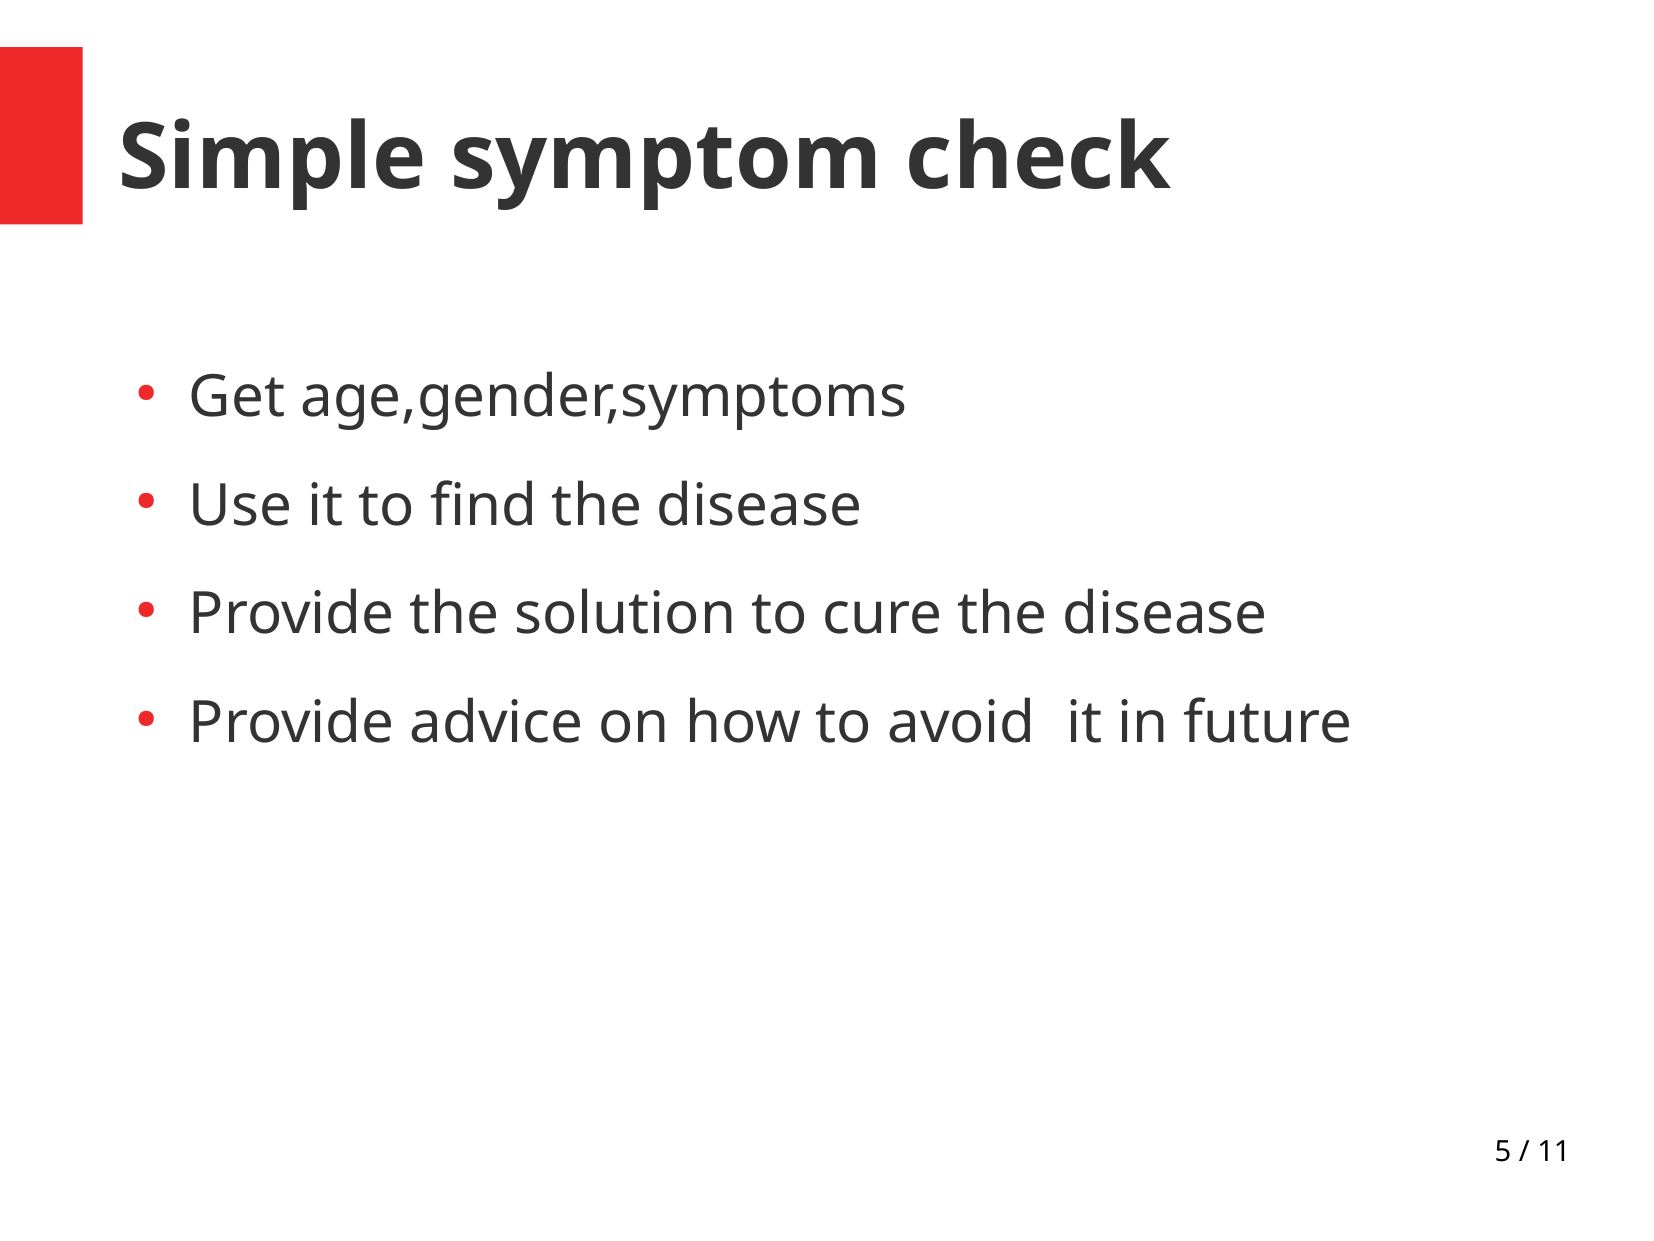

# Simple symptom check
Get age,gender,symptoms
Use it to find the disease
Provide the solution to cure the disease
Provide advice on how to avoid it in future
5